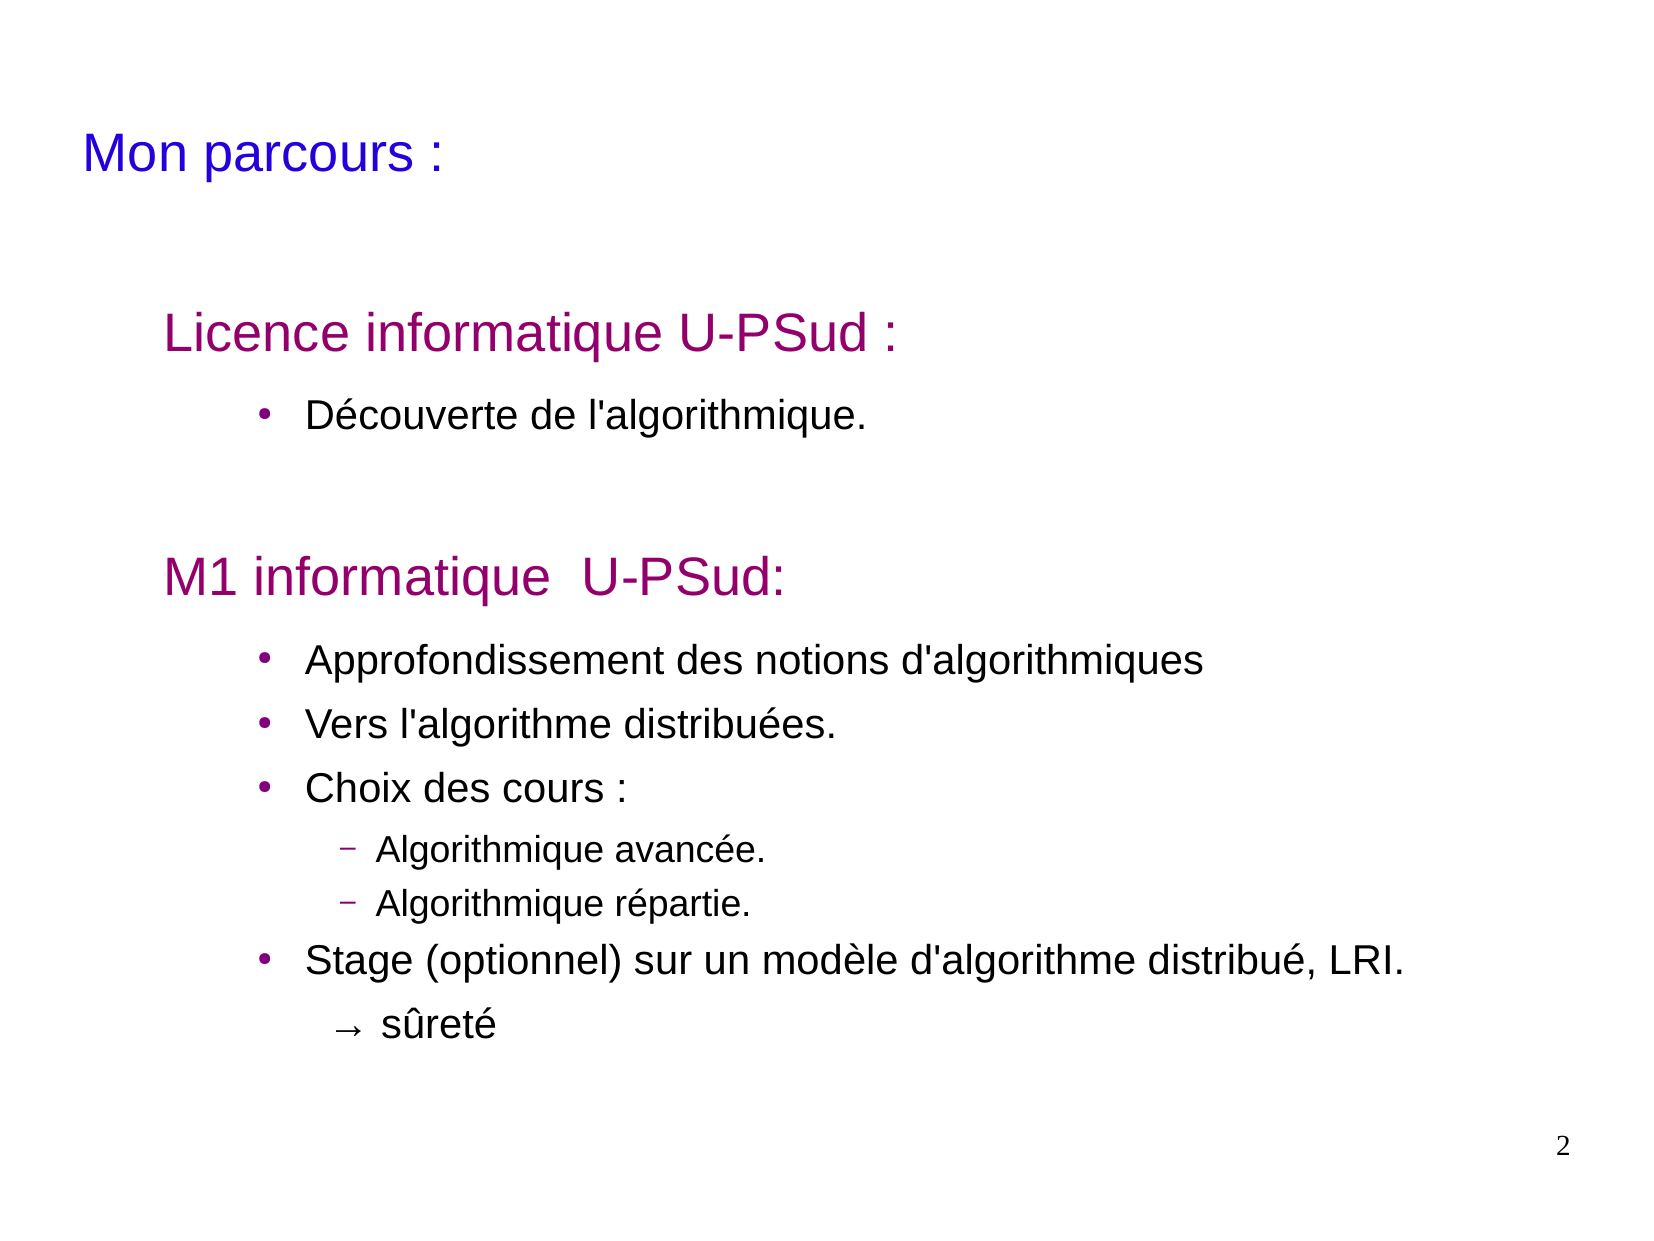

# Mon parcours :
Licence informatique U-PSud :
Découverte de l'algorithmique.
M1 informatique  U-PSud:
Approfondissement des notions d'algorithmiques
Vers l'algorithme distribuées.
Choix des cours :
Algorithmique avancée.
Algorithmique répartie.
Stage (optionnel) sur un modèle d'algorithme distribué, LRI.
 → sûreté
2